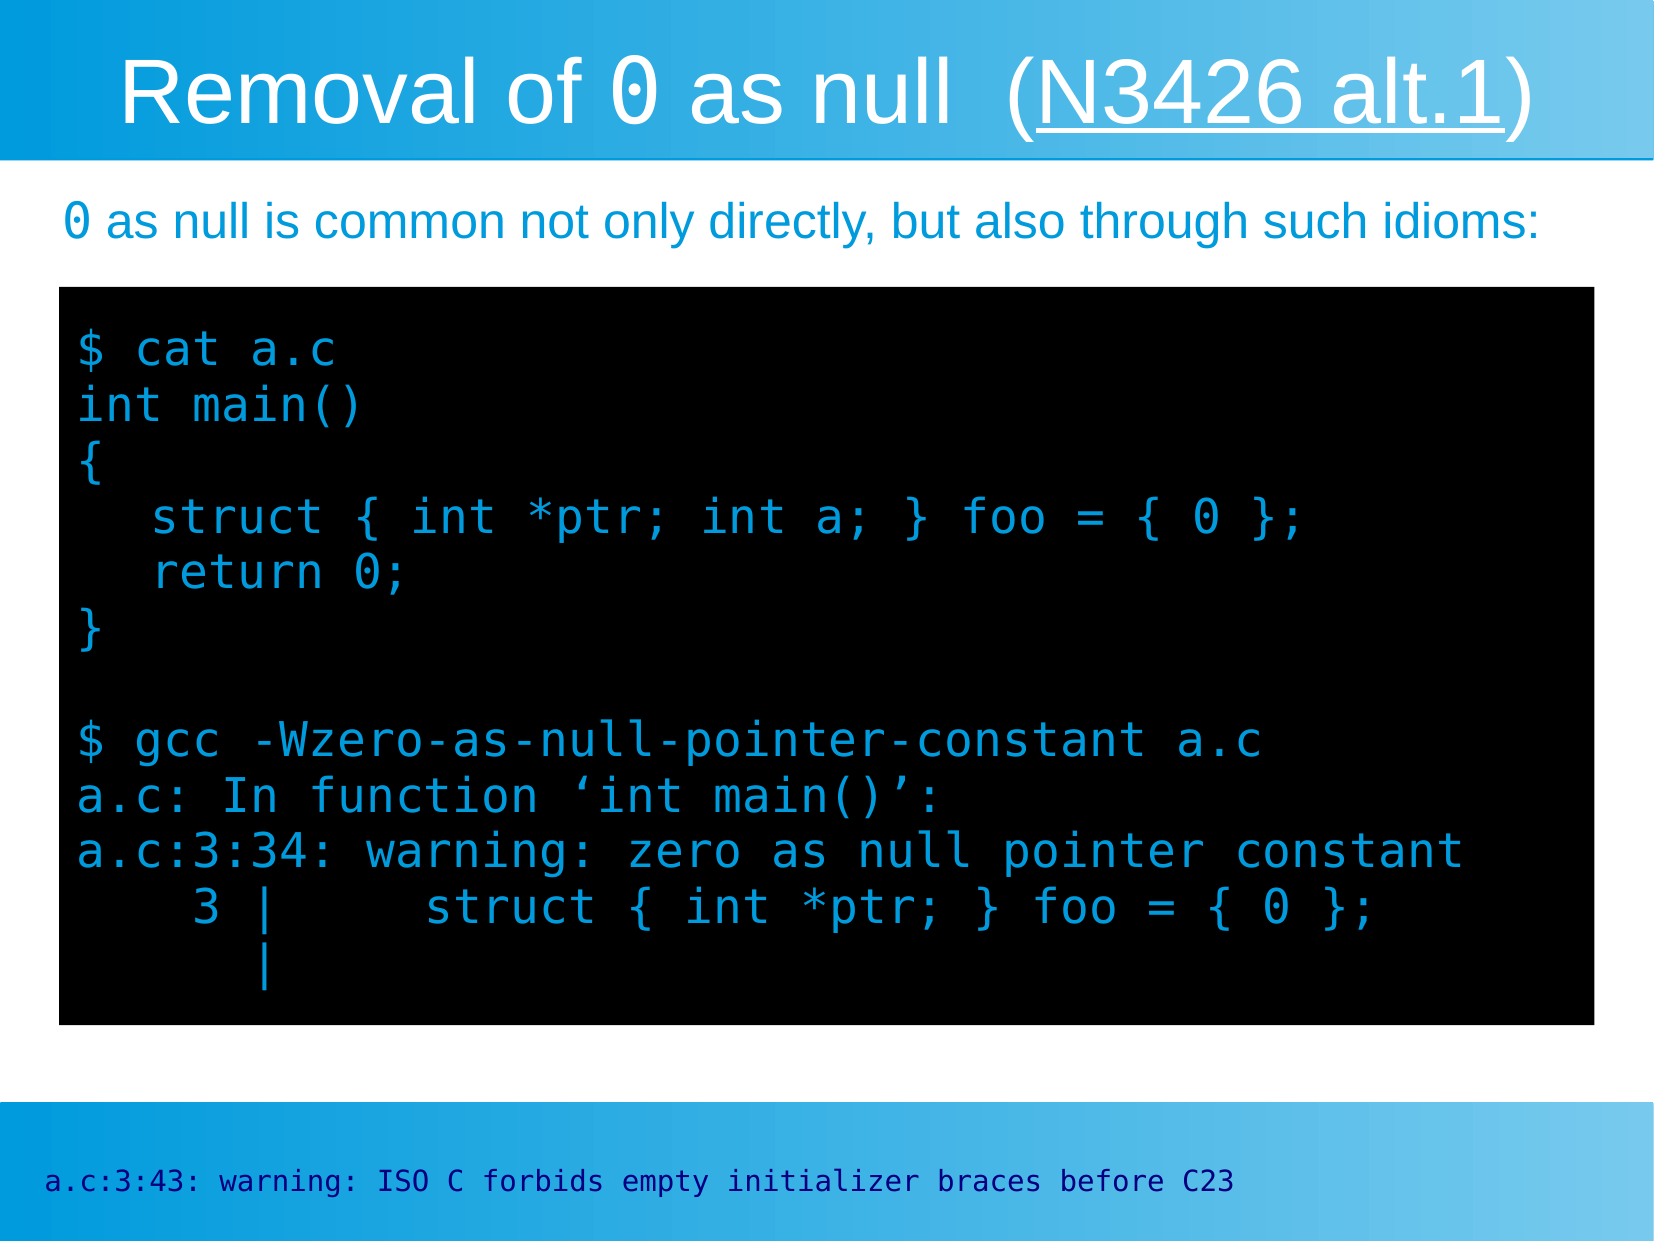

# Removal of 0 as null (N3426 alt.1)
0 as null is common not only directly, but also through such idioms:
$ cat a.c
int main()
{
	struct { int *ptr; int a; } foo = { 0 };
	return 0;
}
$ gcc -Wzero-as-null-pointer-constant a.c
a.c: In function ‘int main()’:
a.c:3:34: warning: zero as null pointer constant
 3 | struct { int *ptr; } foo = { 0 };
 |
a.c:3:43: warning: ISO C forbids empty initializer braces before C23